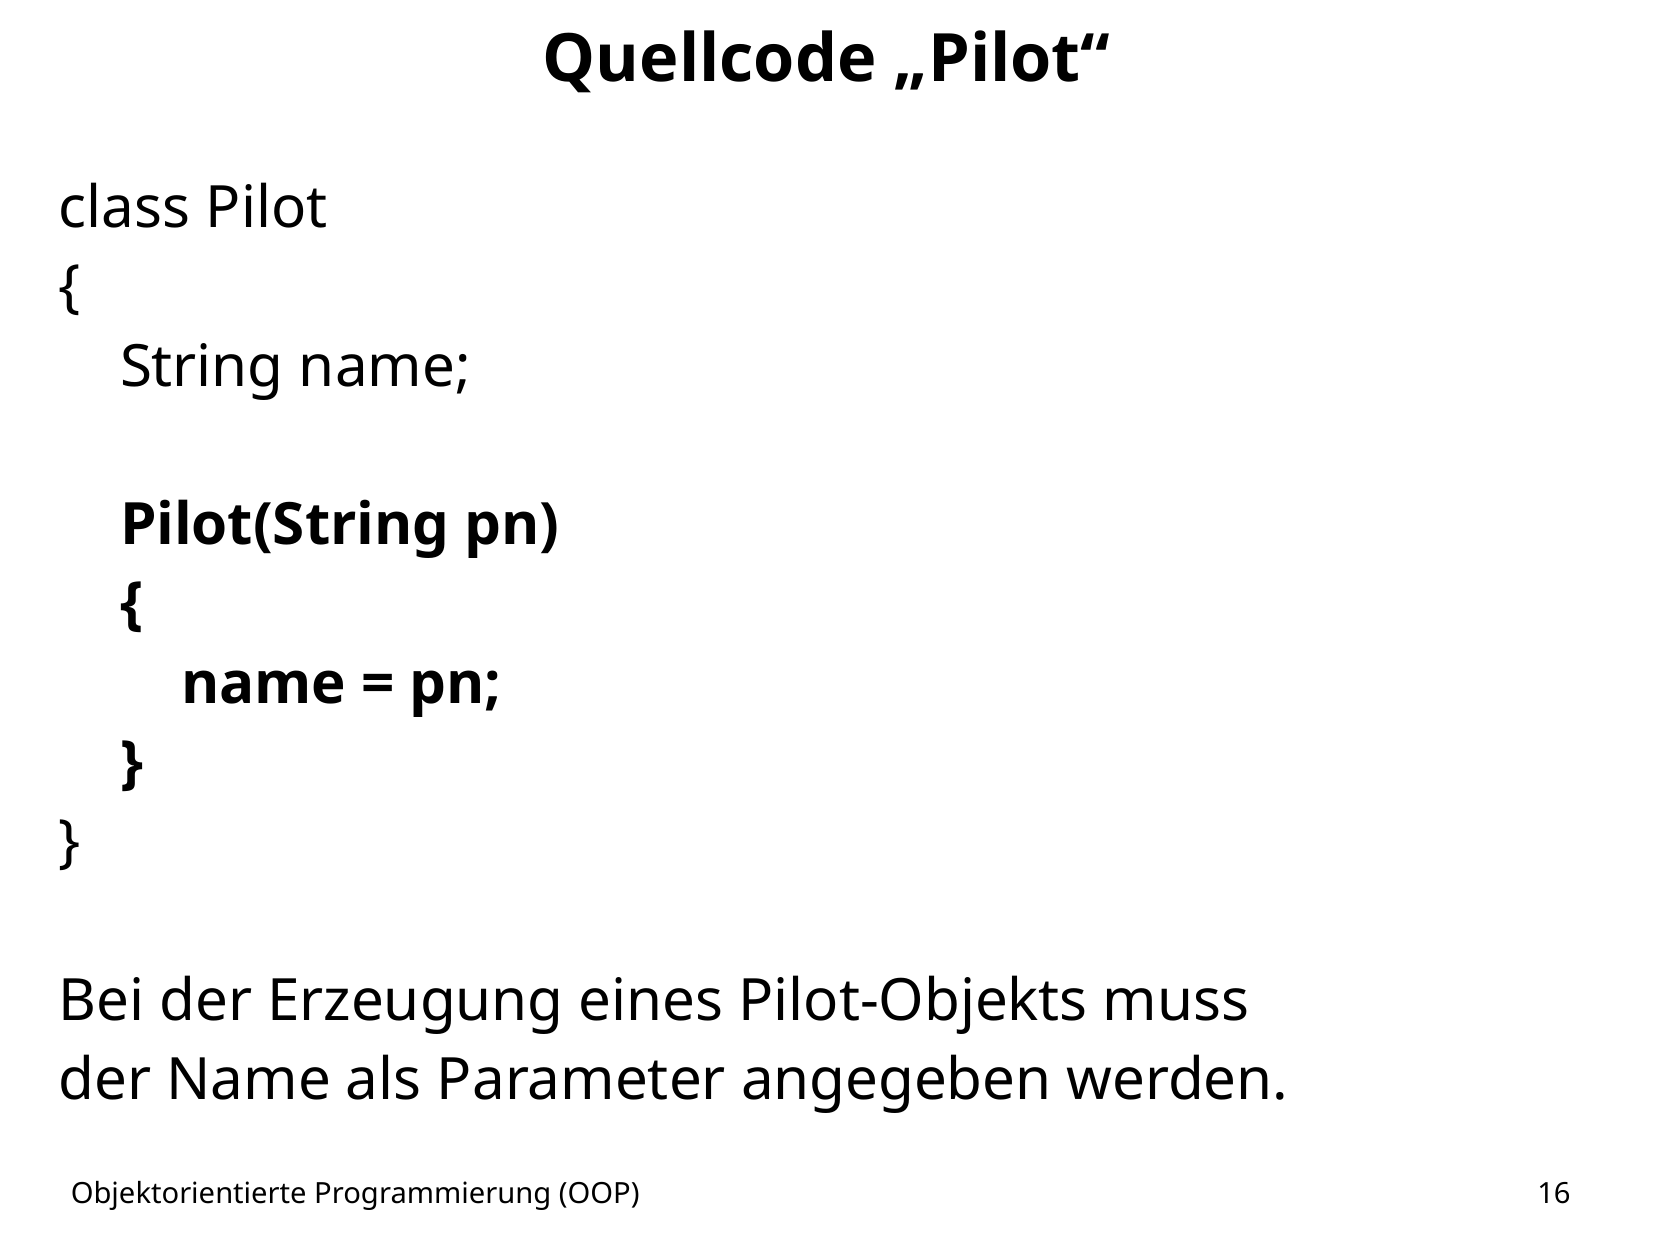

# Quellcode „Pilot“
class Pilot
{
 String name;
 Pilot(String pn)
 {
 name = pn;
 }
}
Bei der Erzeugung eines Pilot-Objekts muss
der Name als Parameter angegeben werden.
Objektorientierte Programmierung (OOP)
16